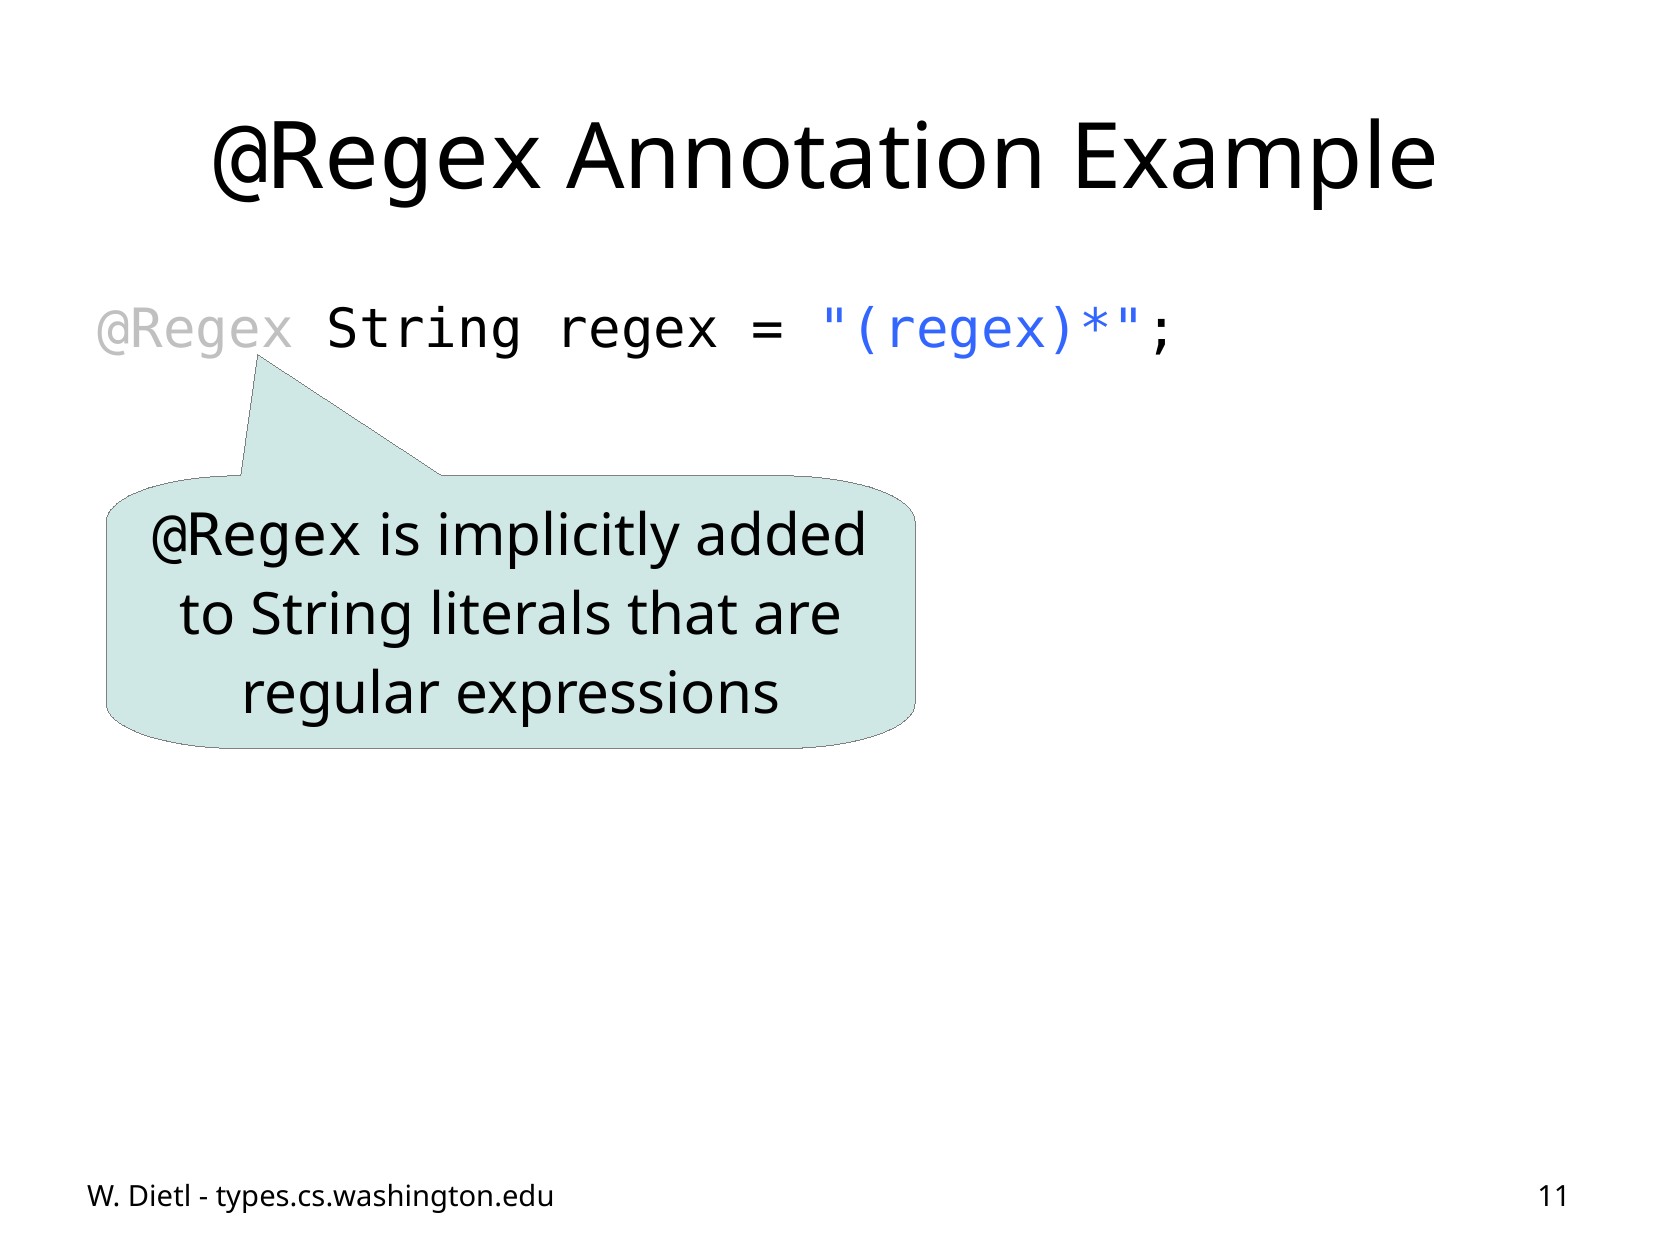

# @Regex Annotation Example
@Regex String regex = "(regex)*";
@Regex is implicitly added to String literals that are regular expressions
W. Dietl - types.cs.washington.edu
11